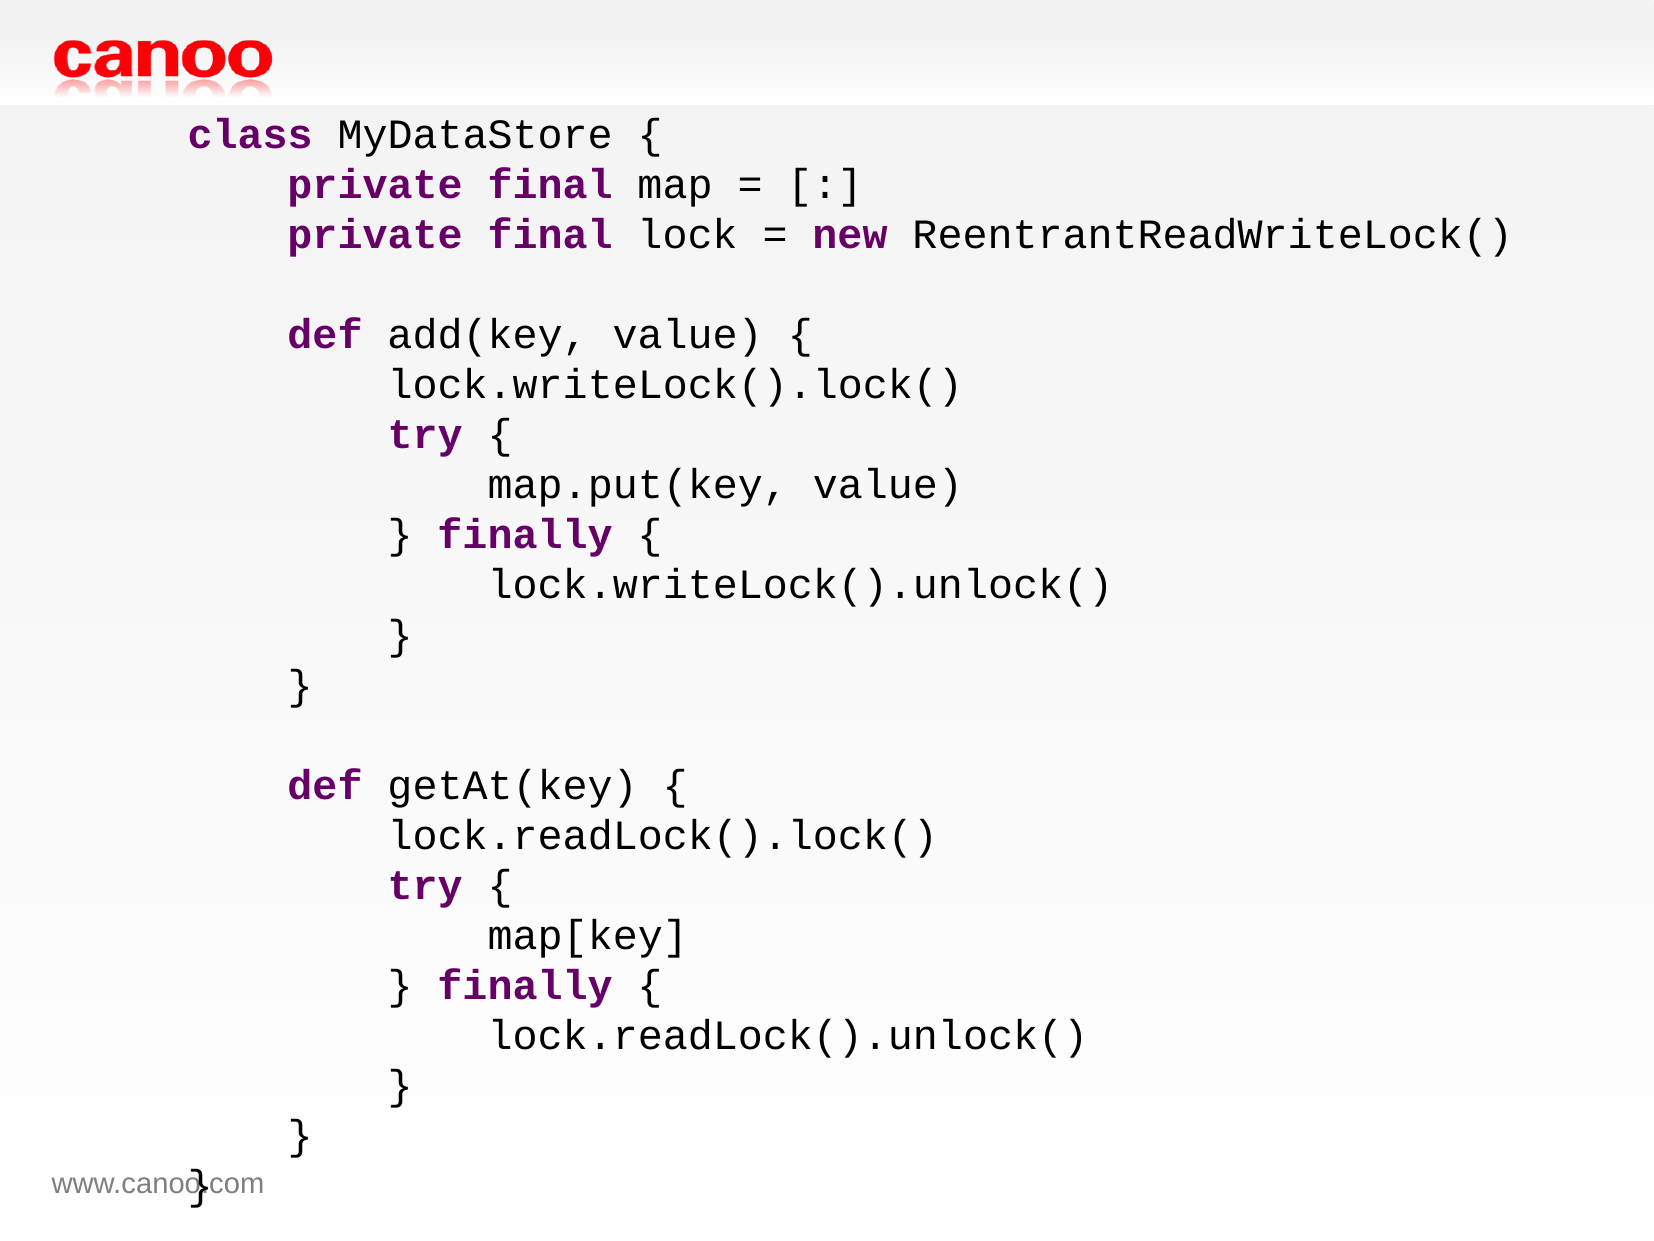

class MyDataStore {
 private final map = [:]
 private final lock = new ReentrantReadWriteLock()
 def add(key, value) {
 lock.writeLock().lock()
 try {
 map.put(key, value)
 } finally {
 lock.writeLock().unlock()
 }
 }
 def getAt(key) {
 lock.readLock().lock()
 try {
 map[key]
 } finally {
 lock.readLock().unlock()
 }
 }
}